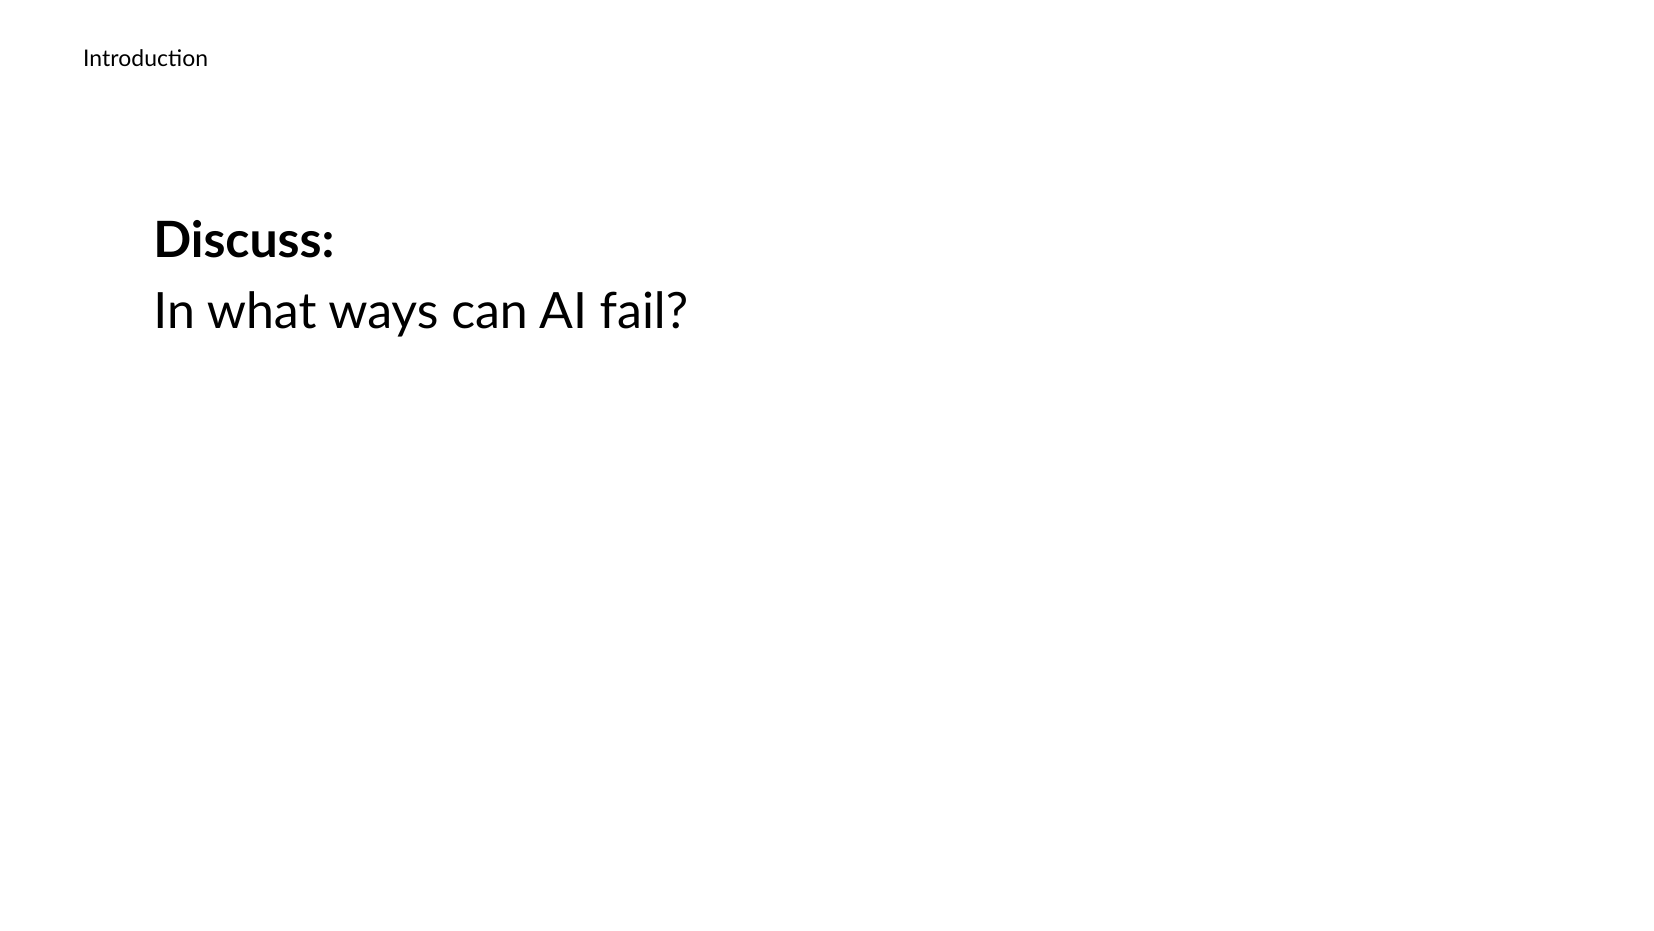

# Introduction
Discuss:
In what ways can AI fail?